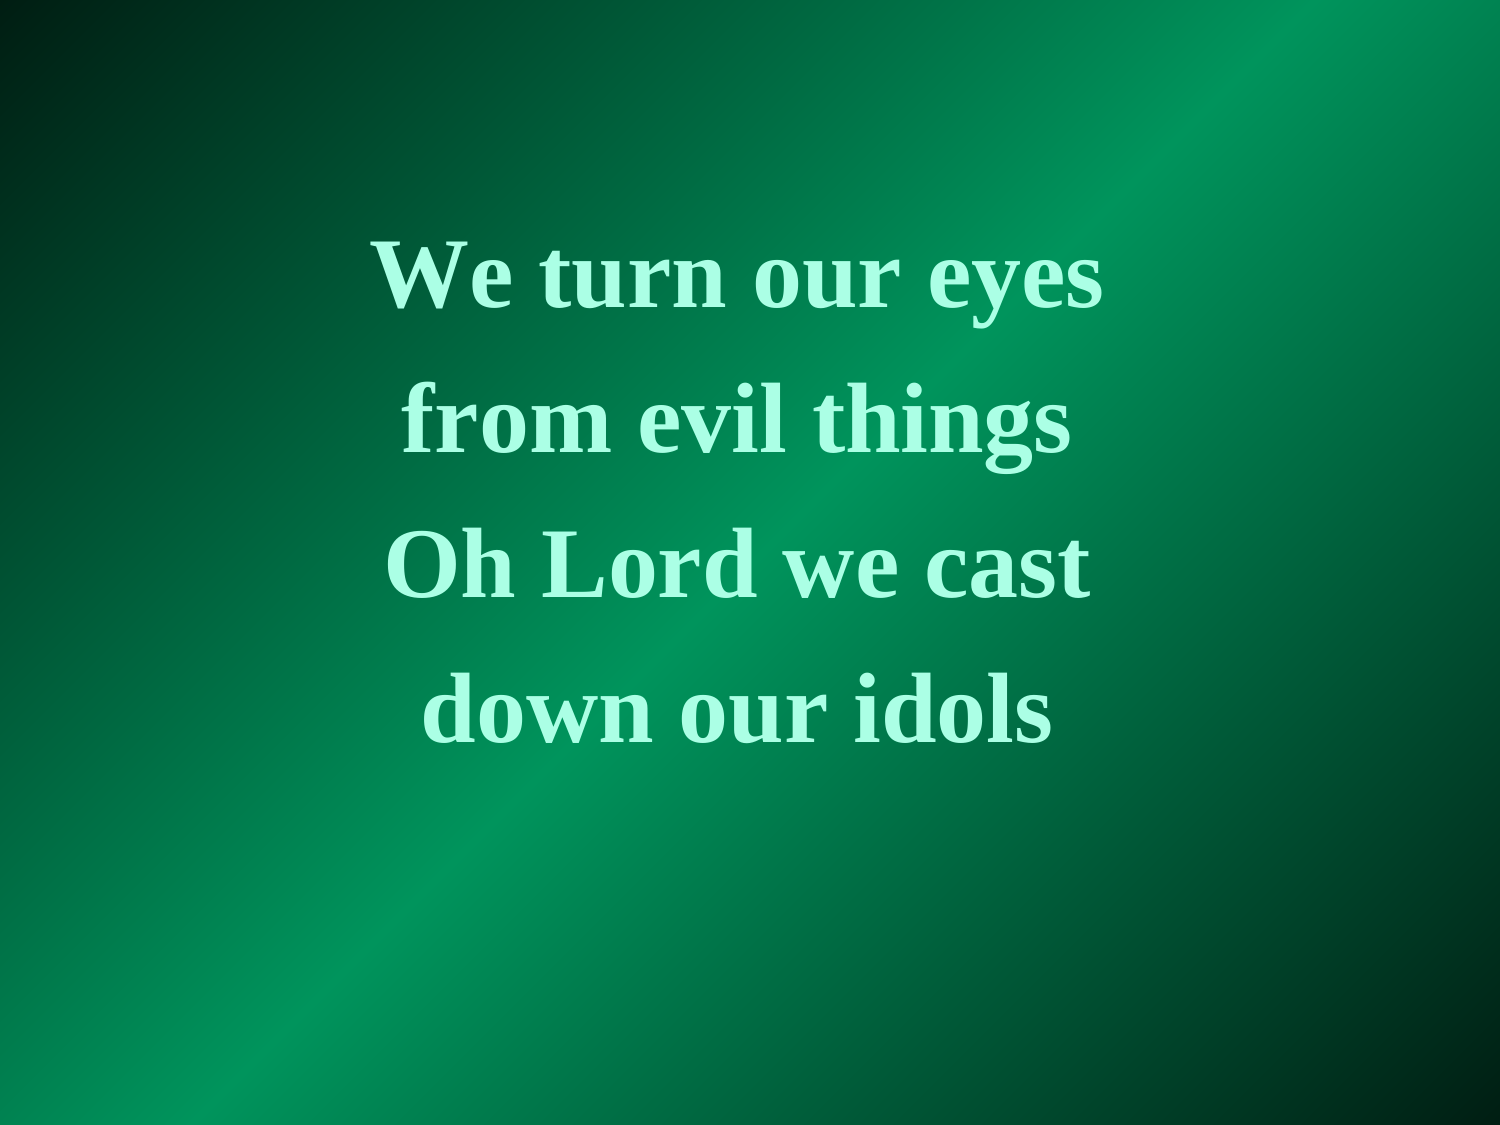

# We turn our eyes
from evil things
Oh Lord we cast
down our idols